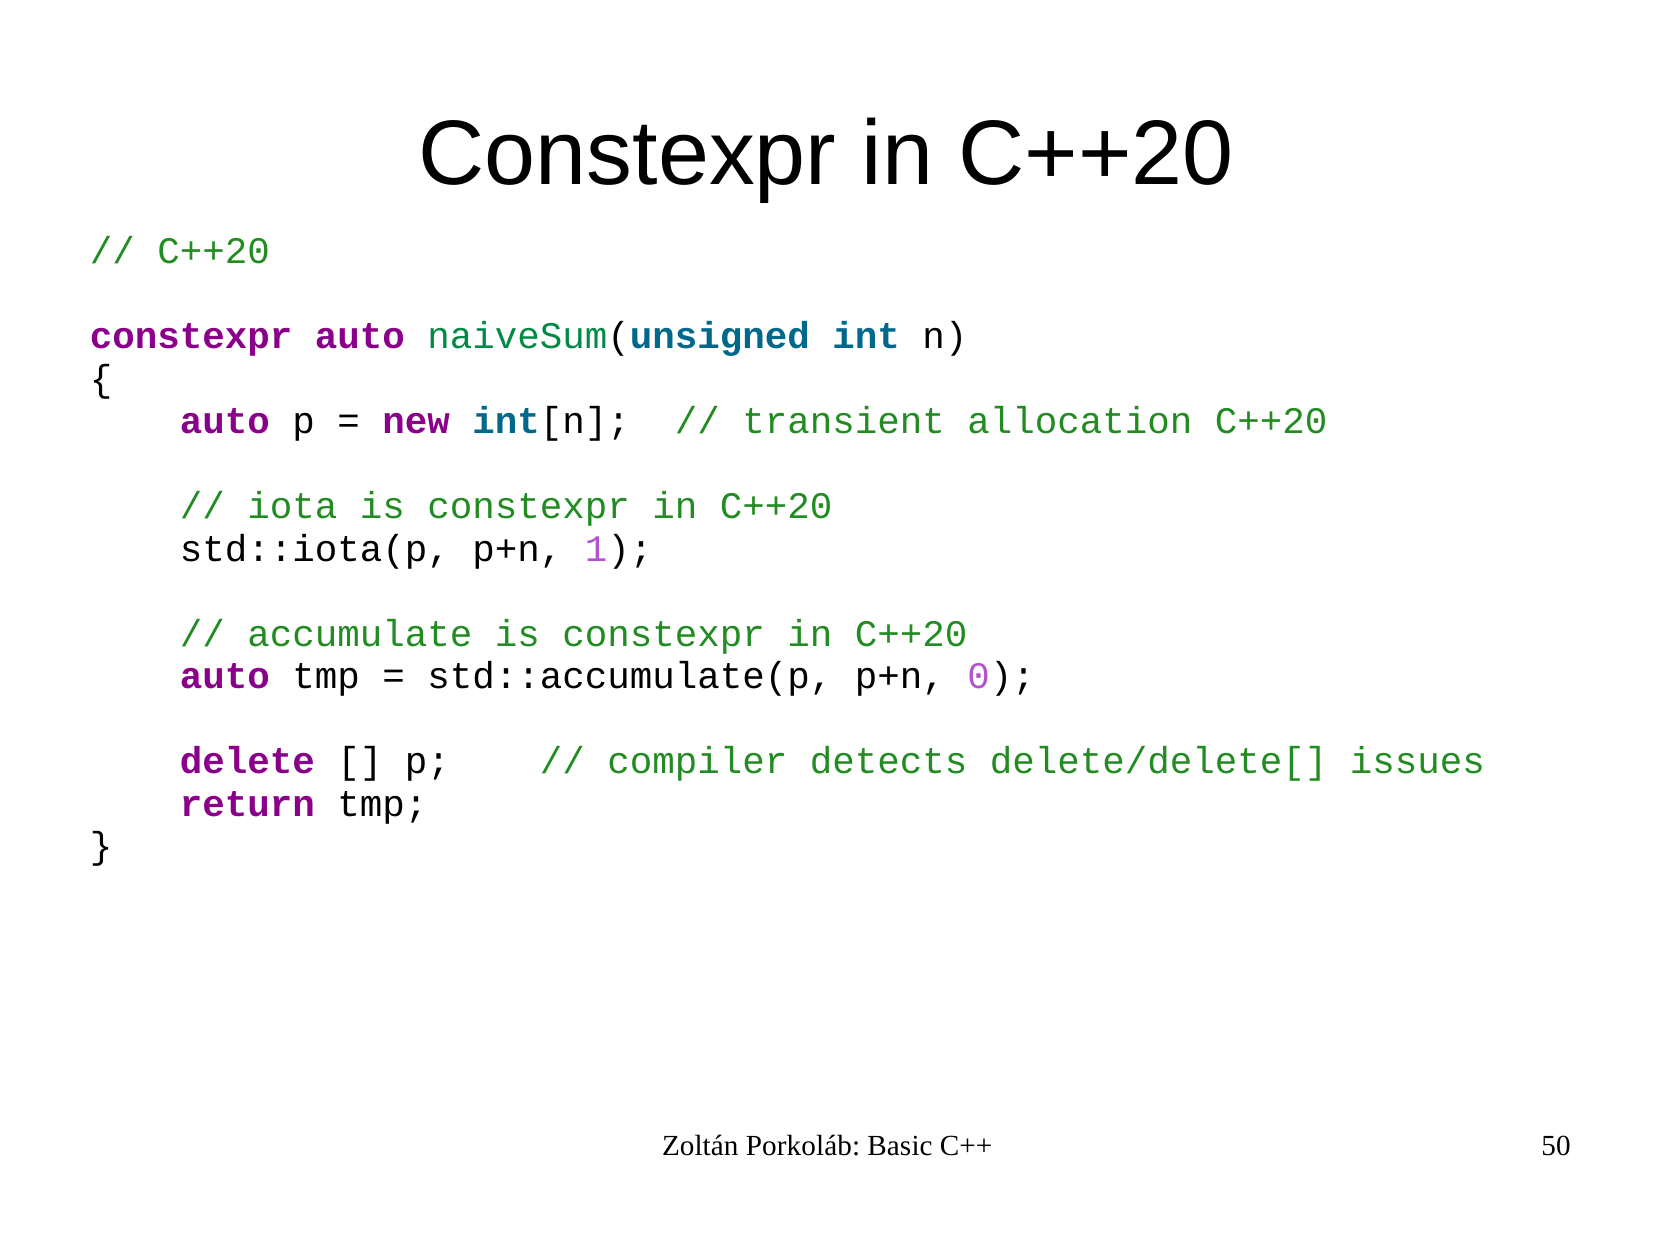

# Constexpr in C++20
// C++20
constexpr auto naiveSum(unsigned int n)
{
 auto p = new int[n]; // transient allocation C++20
 // iota is constexpr in C++20
 std::iota(p, p+n, 1);
 // accumulate is constexpr in C++20
 auto tmp = std::accumulate(p, p+n, 0);
 delete [] p; // compiler detects delete/delete[] issues
 return tmp;
}
Zoltán Porkoláb: Basic C++
50